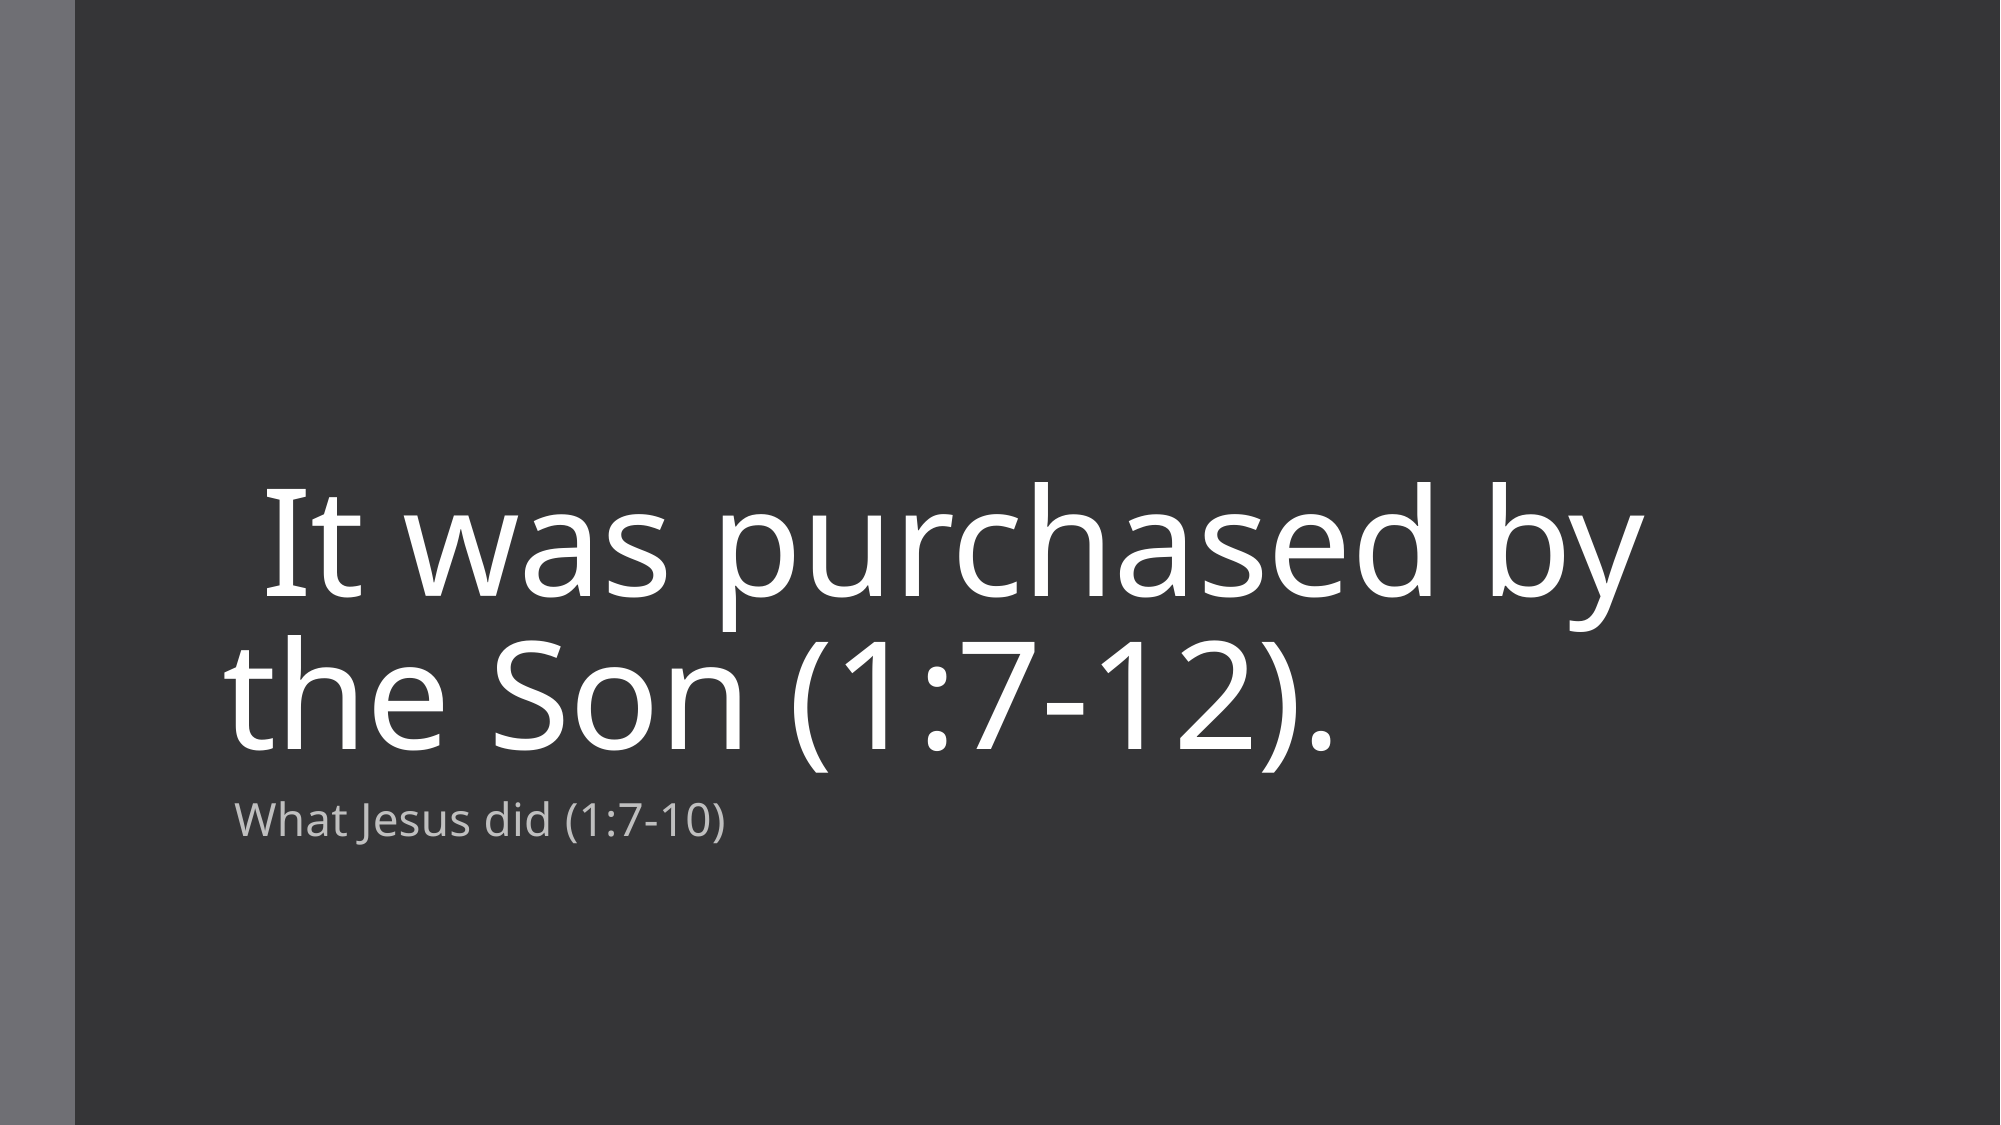

# It was purchased by the Son (1:7-12).
 What Jesus did (1:7-10)